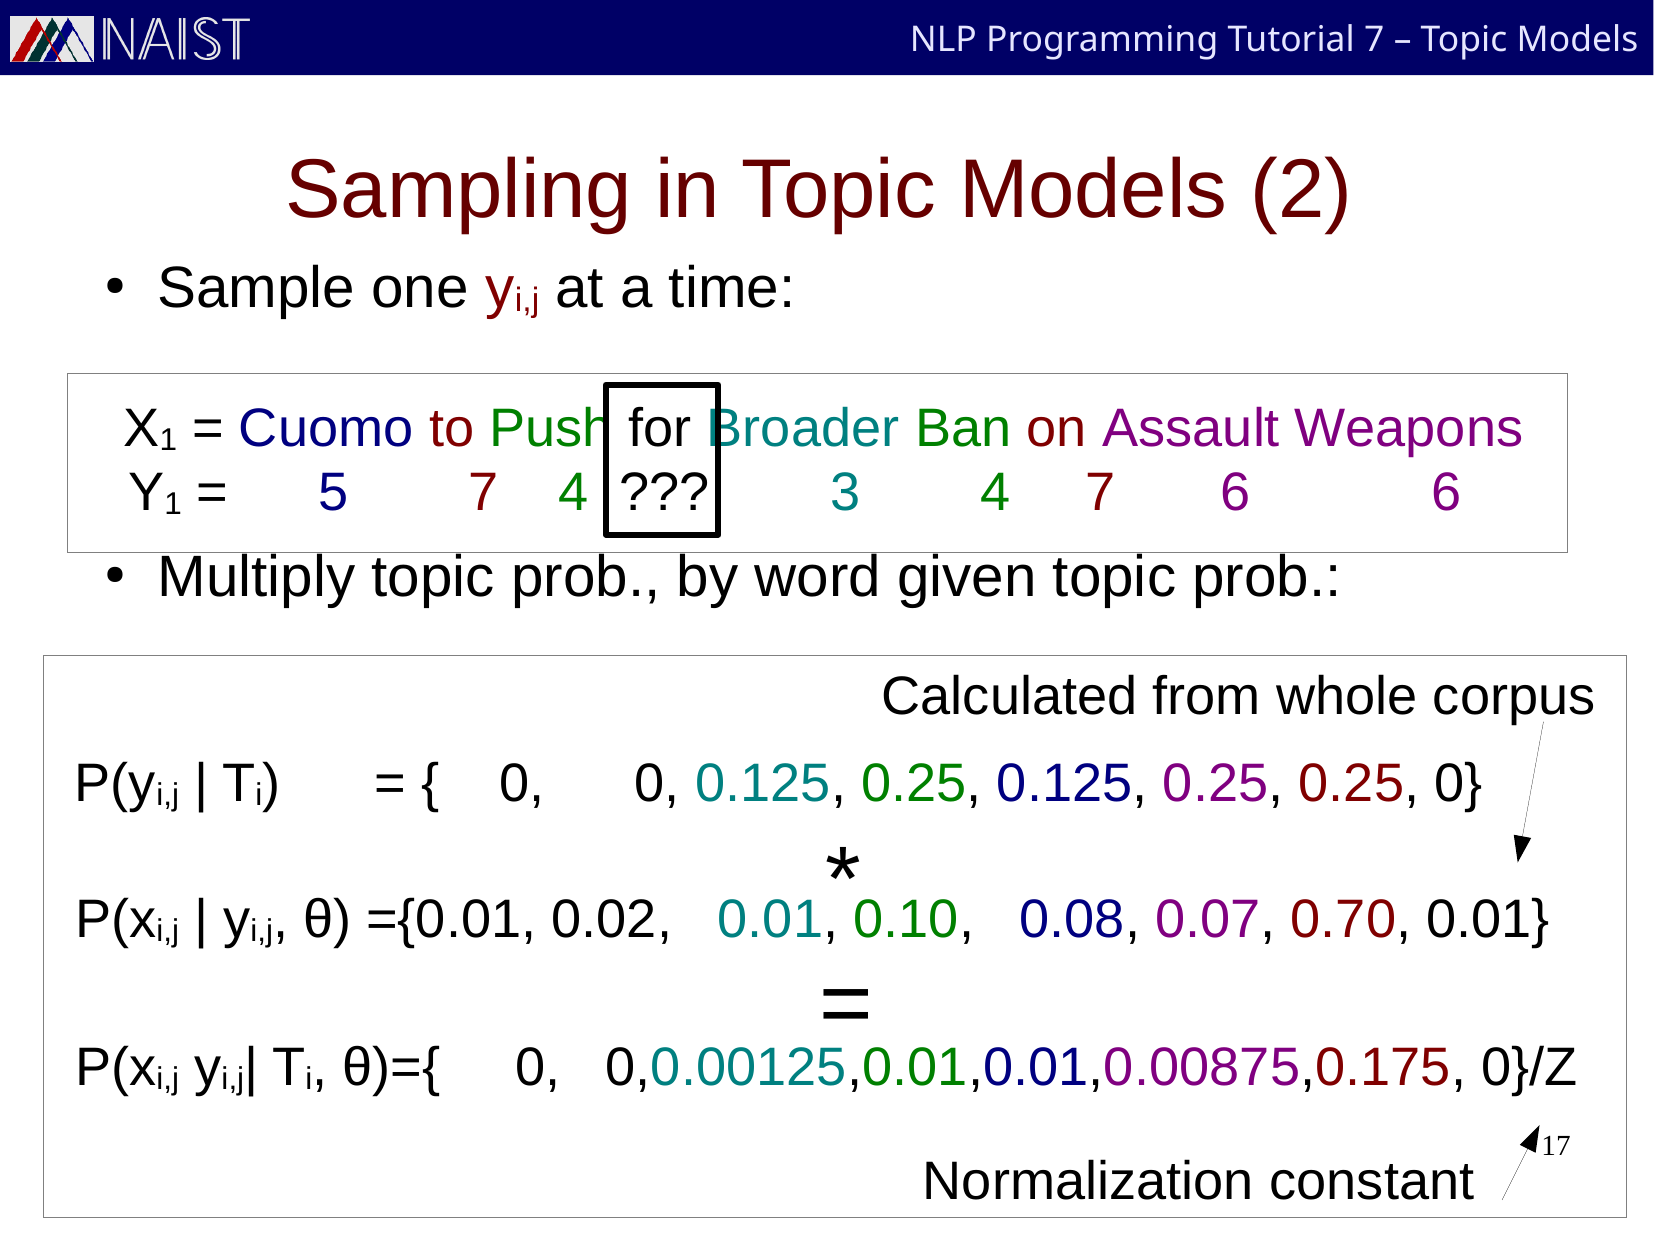

# Sampling in Topic Models (2)
Sample one yi,j at a time:
Multiply topic prob., by word given topic prob.:
X1 = Cuomo to Push for Broader Ban on Assault Weapons
 Y1 = 5 7 4 ??? 3 4 7 6 6
Calculated from whole corpus
P(yi,j | Ti) 		= { 0, 0, 0.125, 0.25, 0.125, 0.25, 0.25, 0}
*
P(xi,j | yi,j, θ) ={0.01, 0.02, 0.01, 0.10, 0.08, 0.07, 0.70, 0.01}
=
P(xi,j yi,j| Ti, θ)={ 0, 0,0.00125,0.01,0.01,0.00875,0.175, 0}/Z
17
Normalization constant